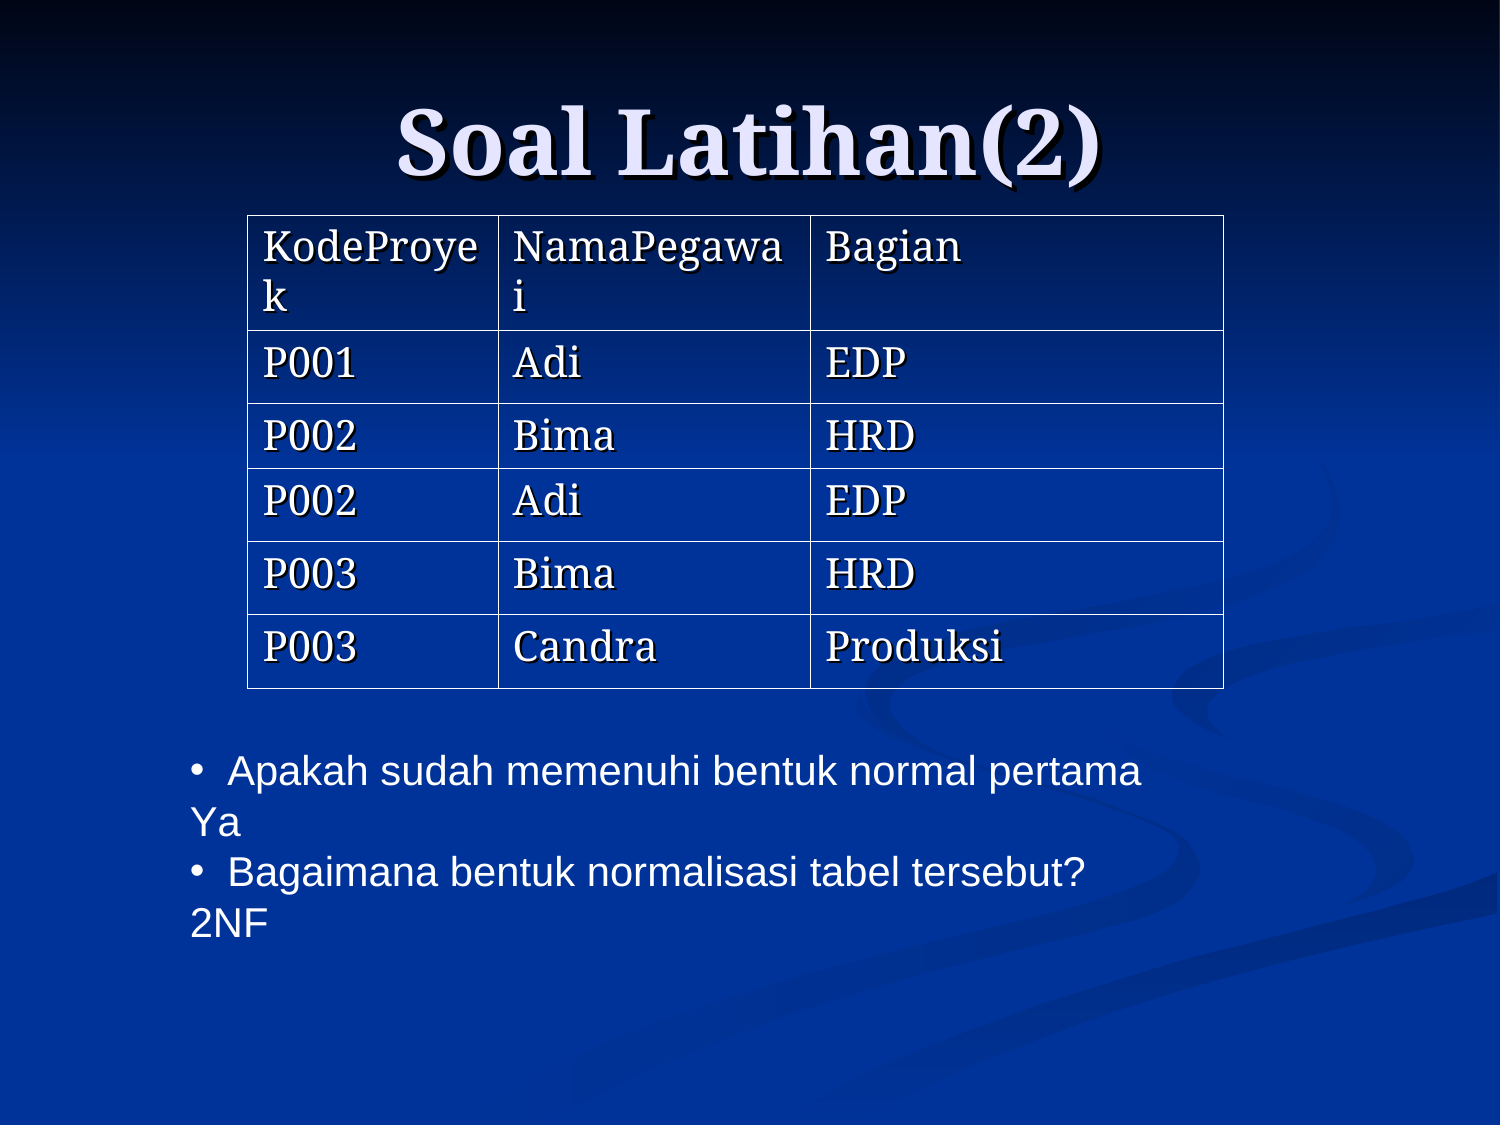

# Soal Latihan(2)
| KodeProyek | NamaPegawai | Bagian |
| --- | --- | --- |
| P001 | Adi | EDP |
| P002 | Bima | HRD |
| P002 | Adi | EDP |
| P003 | Bima | HRD |
| P003 | Candra | Produksi |
Apakah sudah memenuhi bentuk normal pertama
Ya
Bagaimana bentuk normalisasi tabel tersebut?
2NF